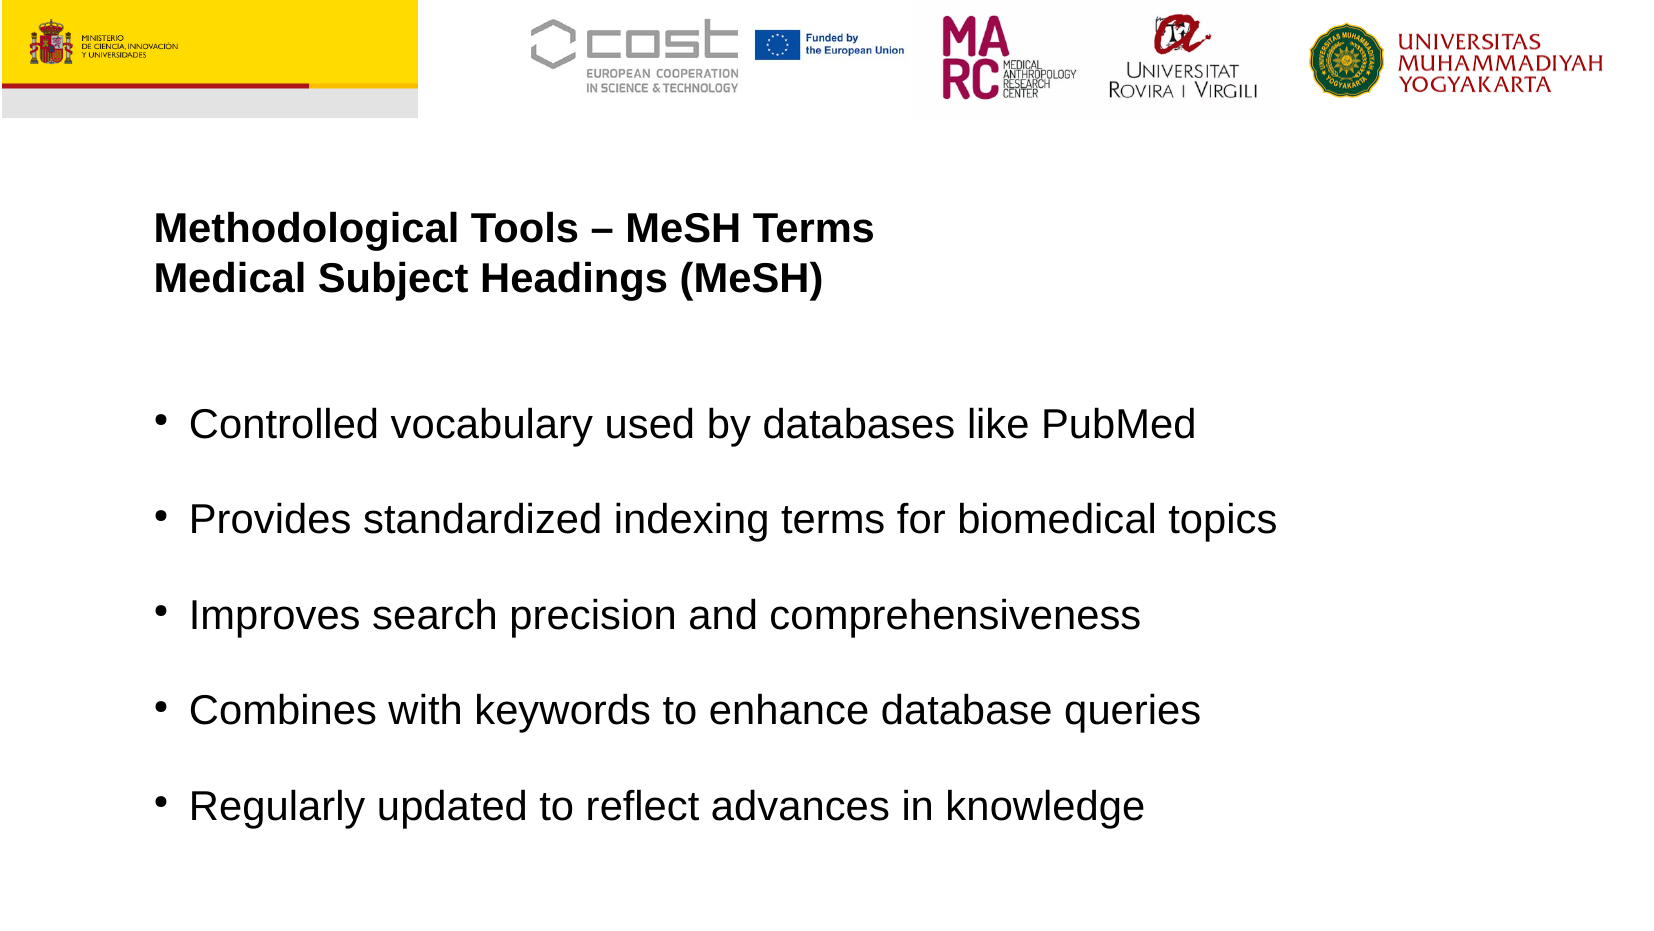

Methodological Tools – MeSH Terms
Medical Subject Headings (MeSH)
Controlled vocabulary used by databases like PubMed
Provides standardized indexing terms for biomedical topics
Improves search precision and comprehensiveness
Combines with keywords to enhance database queries
Regularly updated to reflect advances in knowledge